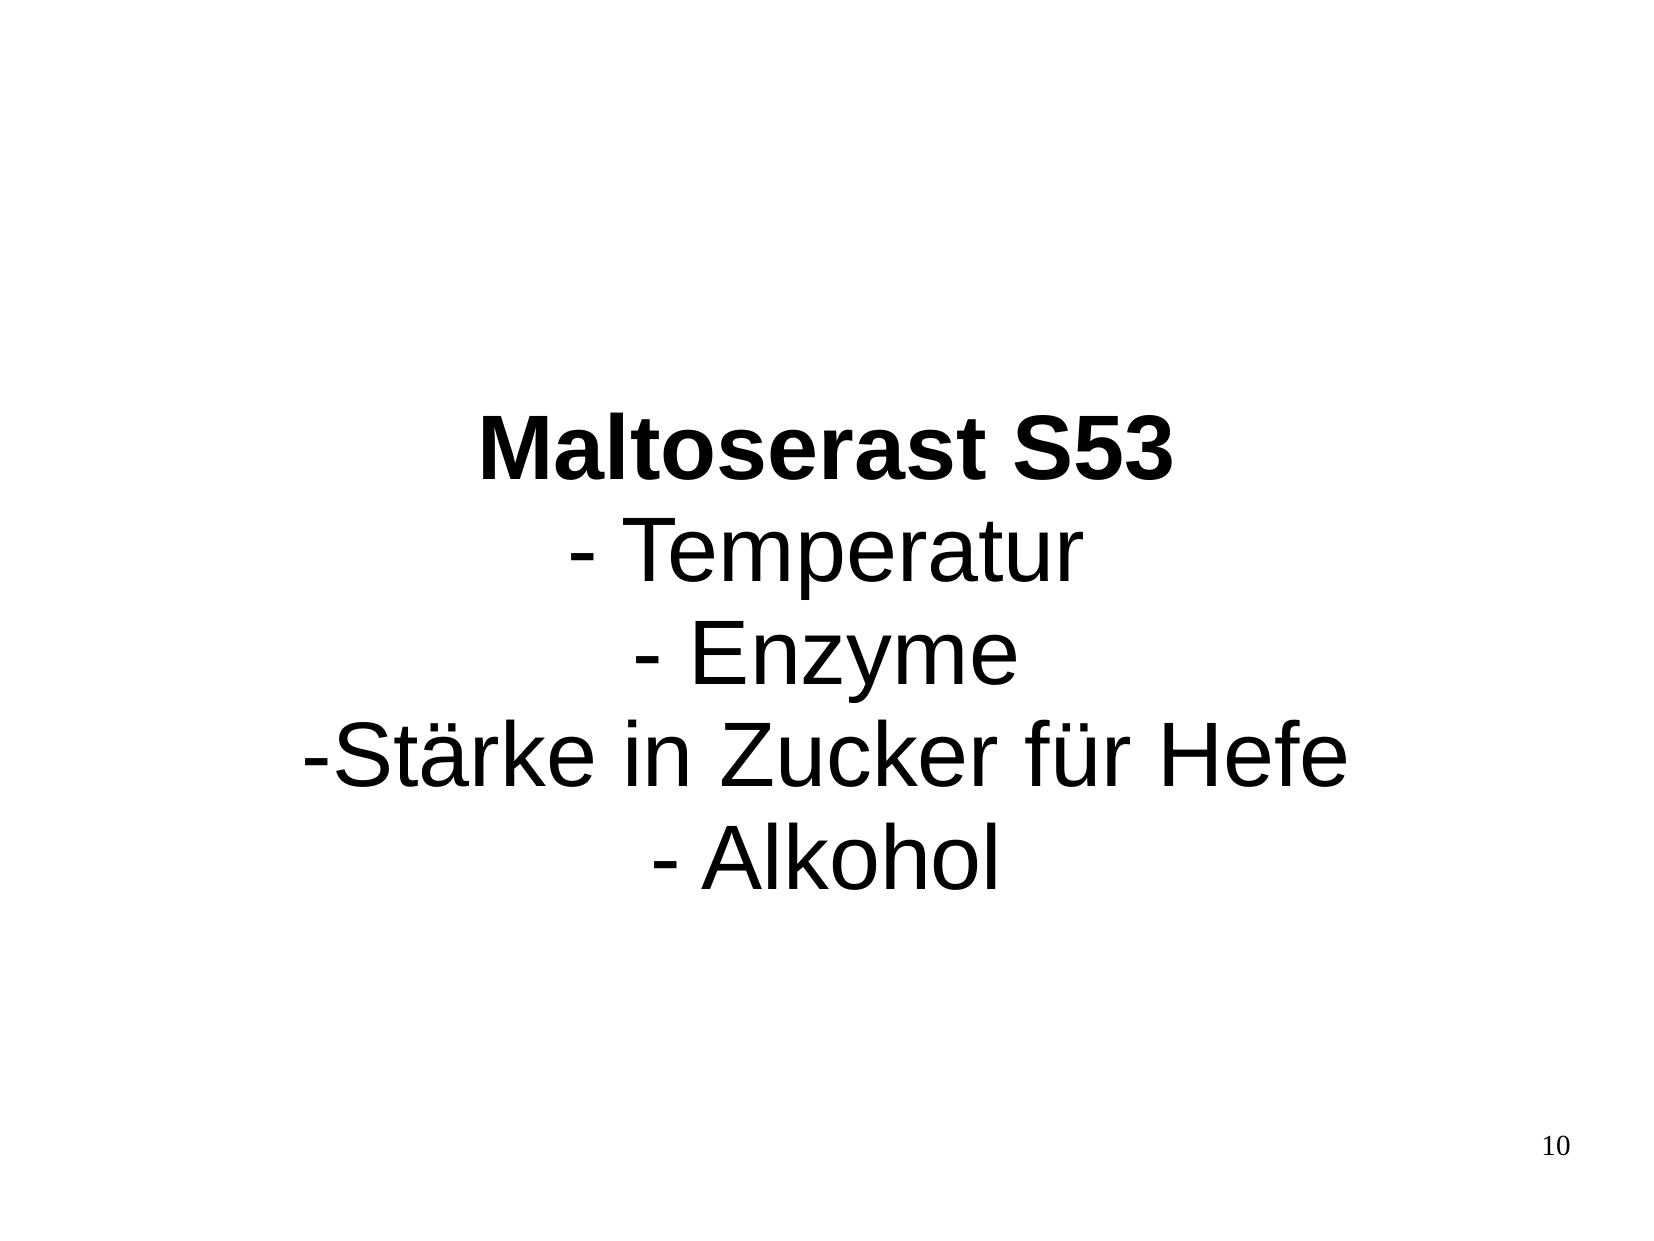

# Maltoserast S53 - Temperatur - Enzyme -Stärke in Zucker für Hefe - Alkohol
10